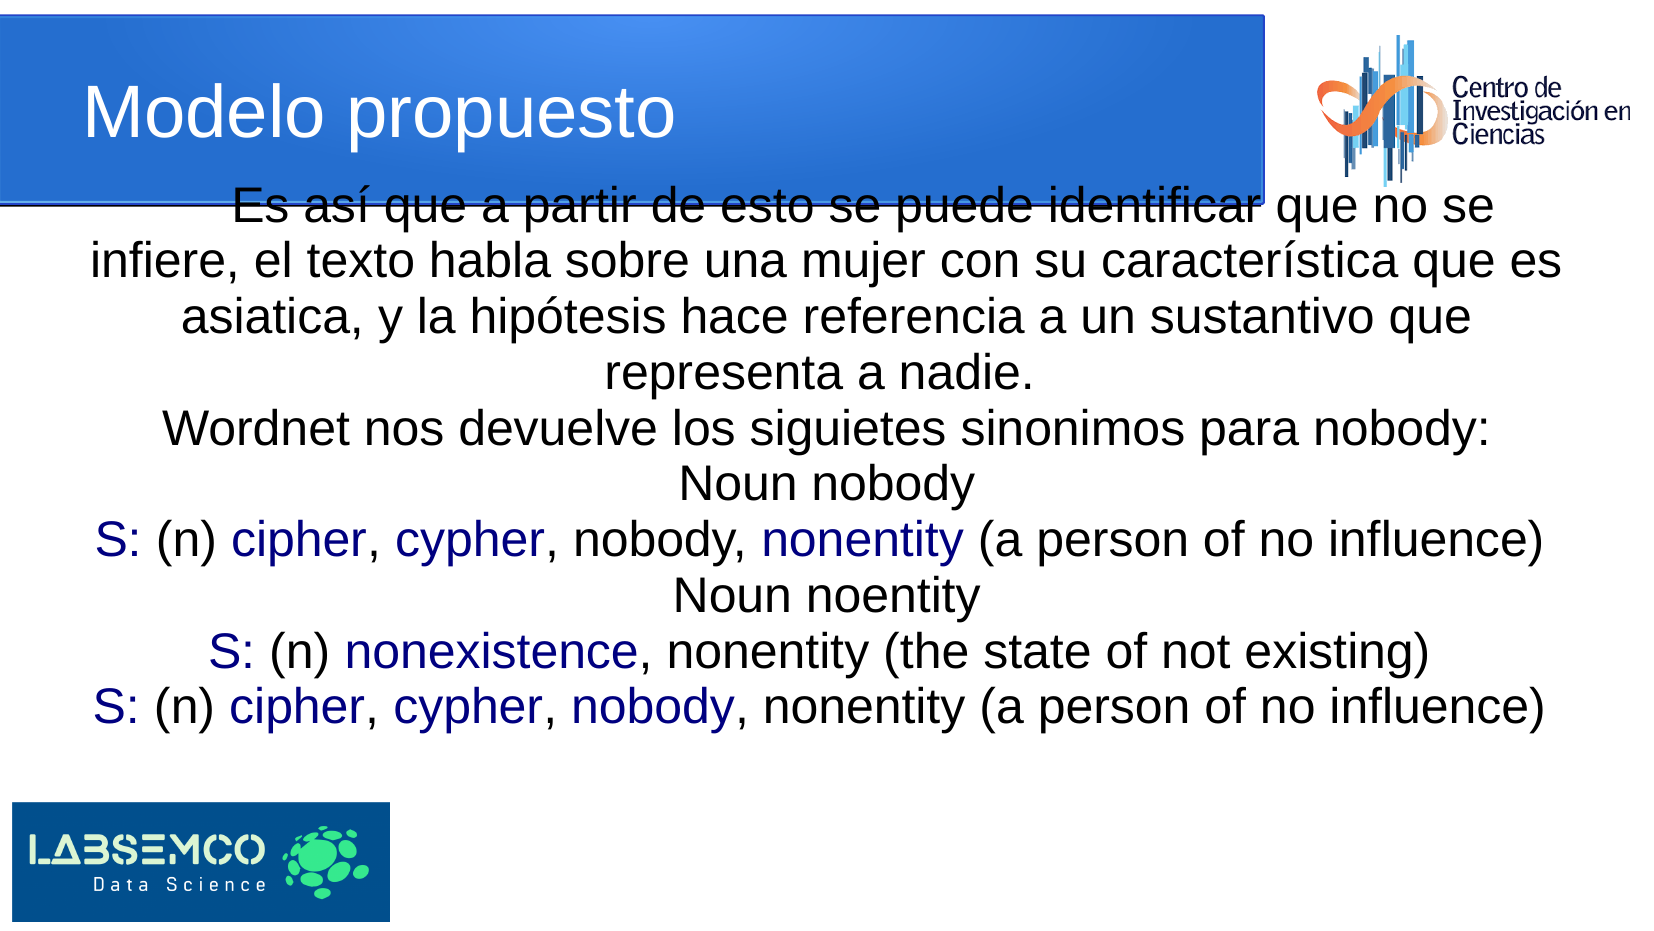

# Es así que a partir de esto se puede identificar que no se infiere, el texto habla sobre una mujer con su característica que es asiatica, y la hipótesis hace referencia a un sustantivo que representa a nadie.
Wordnet nos devuelve los siguietes sinonimos para nobody:
Noun nobody
S: (n) cipher, cypher, nobody, nonentity (a person of no influence)
Noun noentity
S: (n) nonexistence, nonentity (the state of not existing)
S: (n) cipher, cypher, nobody, nonentity (a person of no influence)
Modelo propuesto